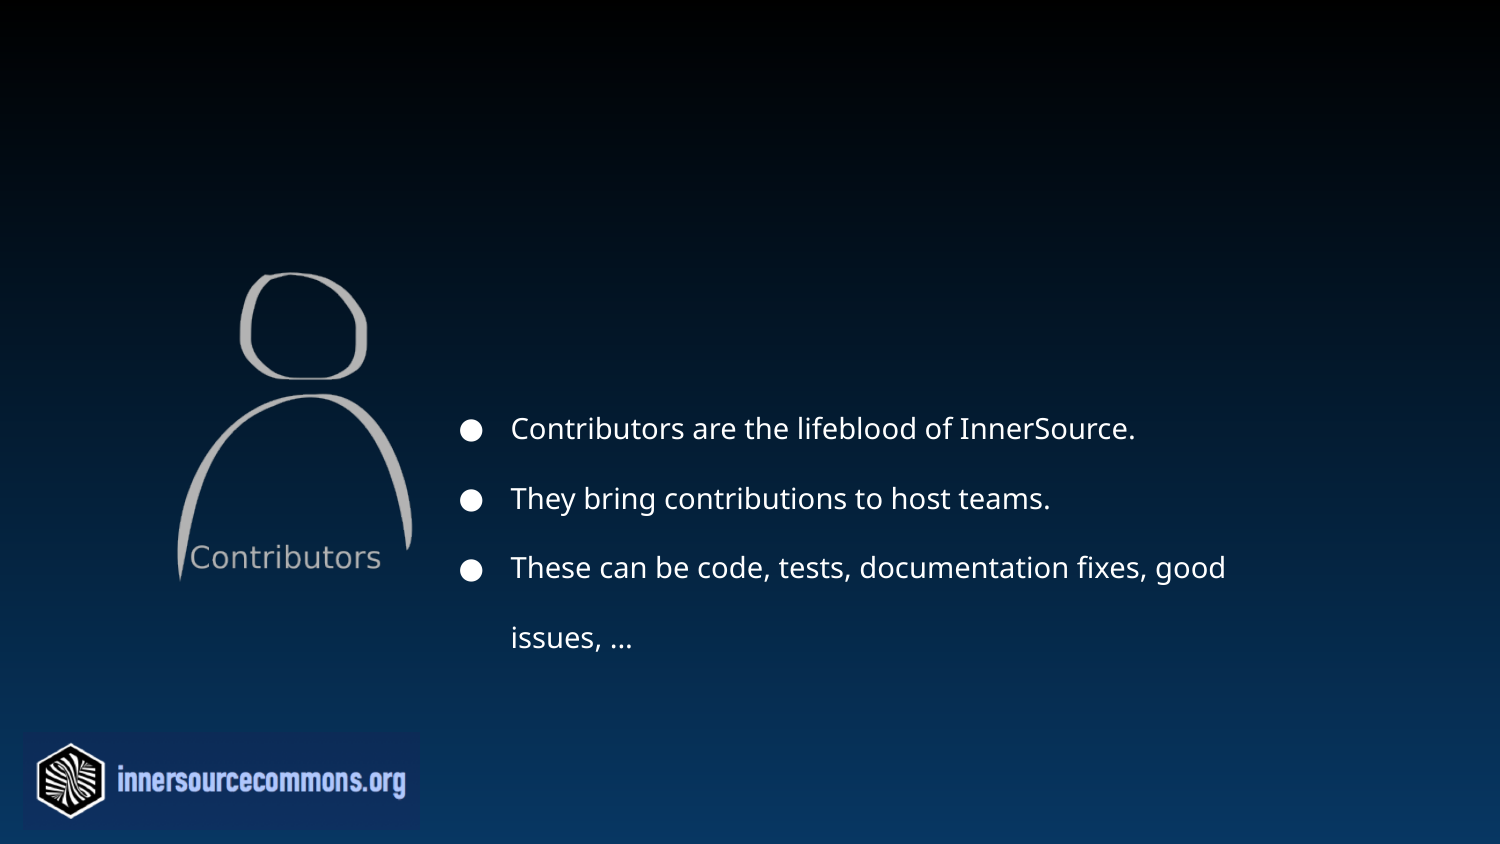

Contributors are the lifeblood of InnerSource.
They bring contributions to host teams.
These can be code, tests, documentation fixes, good issues, ...